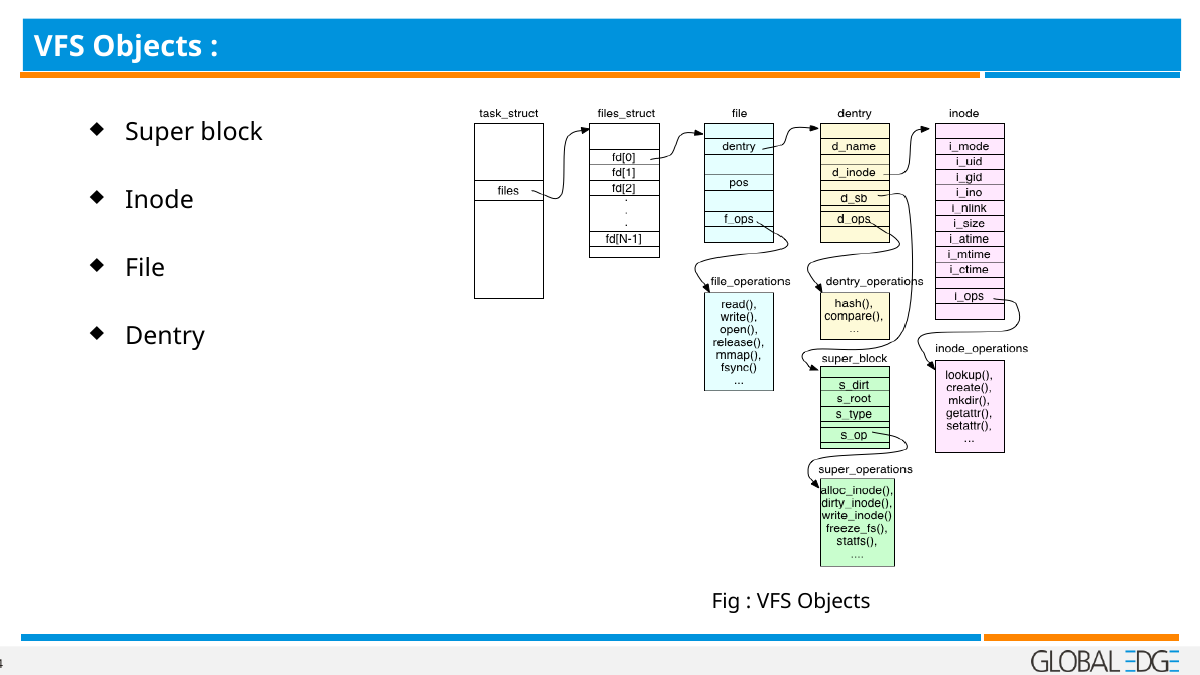

# VFS Objects :
Super block
Inode
File
Dentry
Fig : VFS Objects